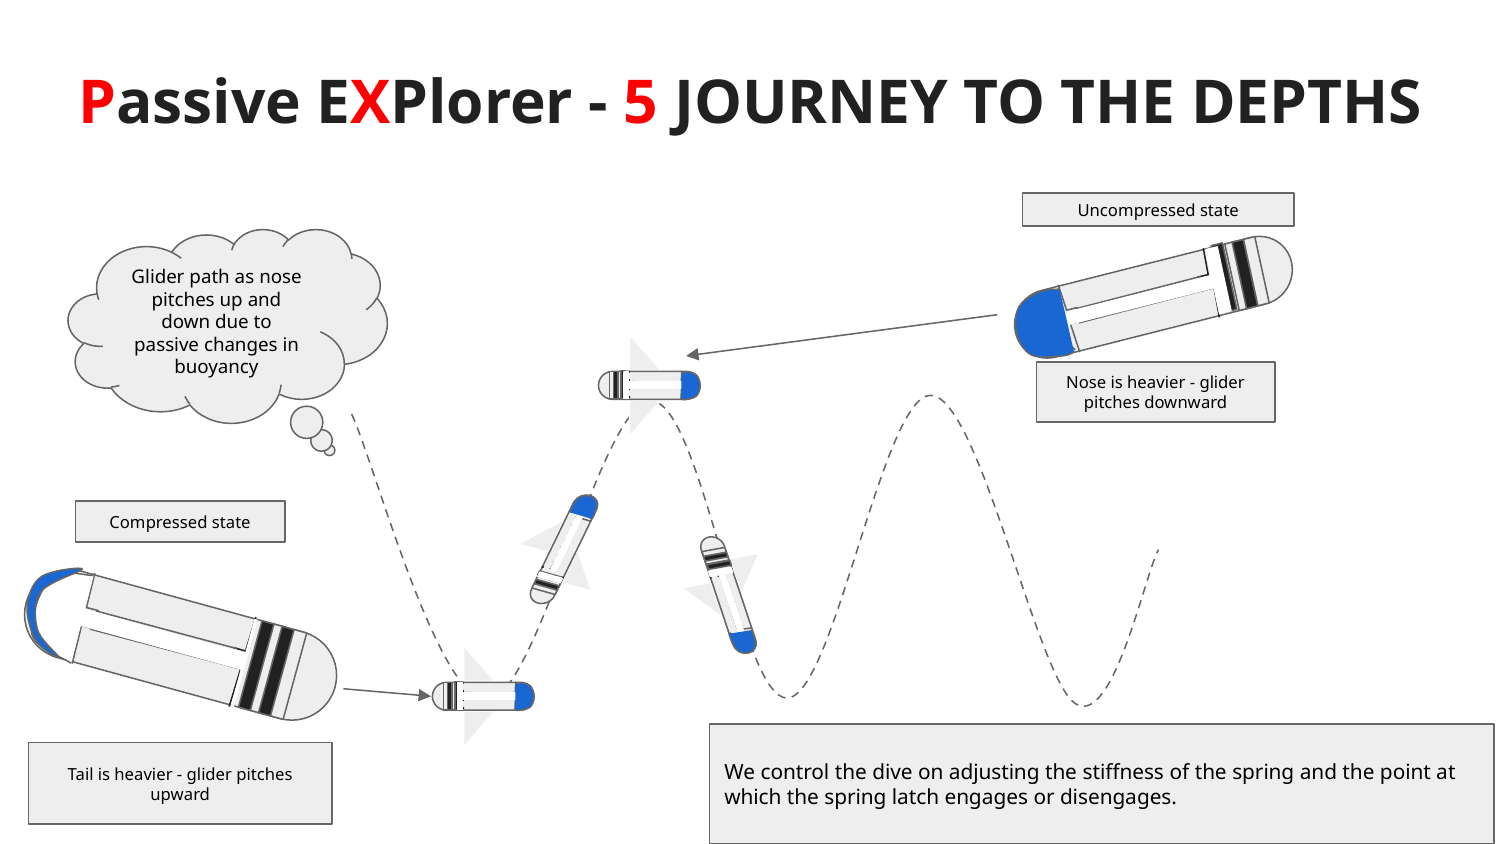

# Passive EXPlorer - 5 JOURNEY TO THE DEPTHS
Uncompressed state
Nose is heavier - glider pitches downward
Glider path as nose pitches up and down due to passive changes in buoyancy
Compressed state
Tail is heavier - glider pitches upward
We control the dive on adjusting the stiffness of the spring and the point at which the spring latch engages or disengages.